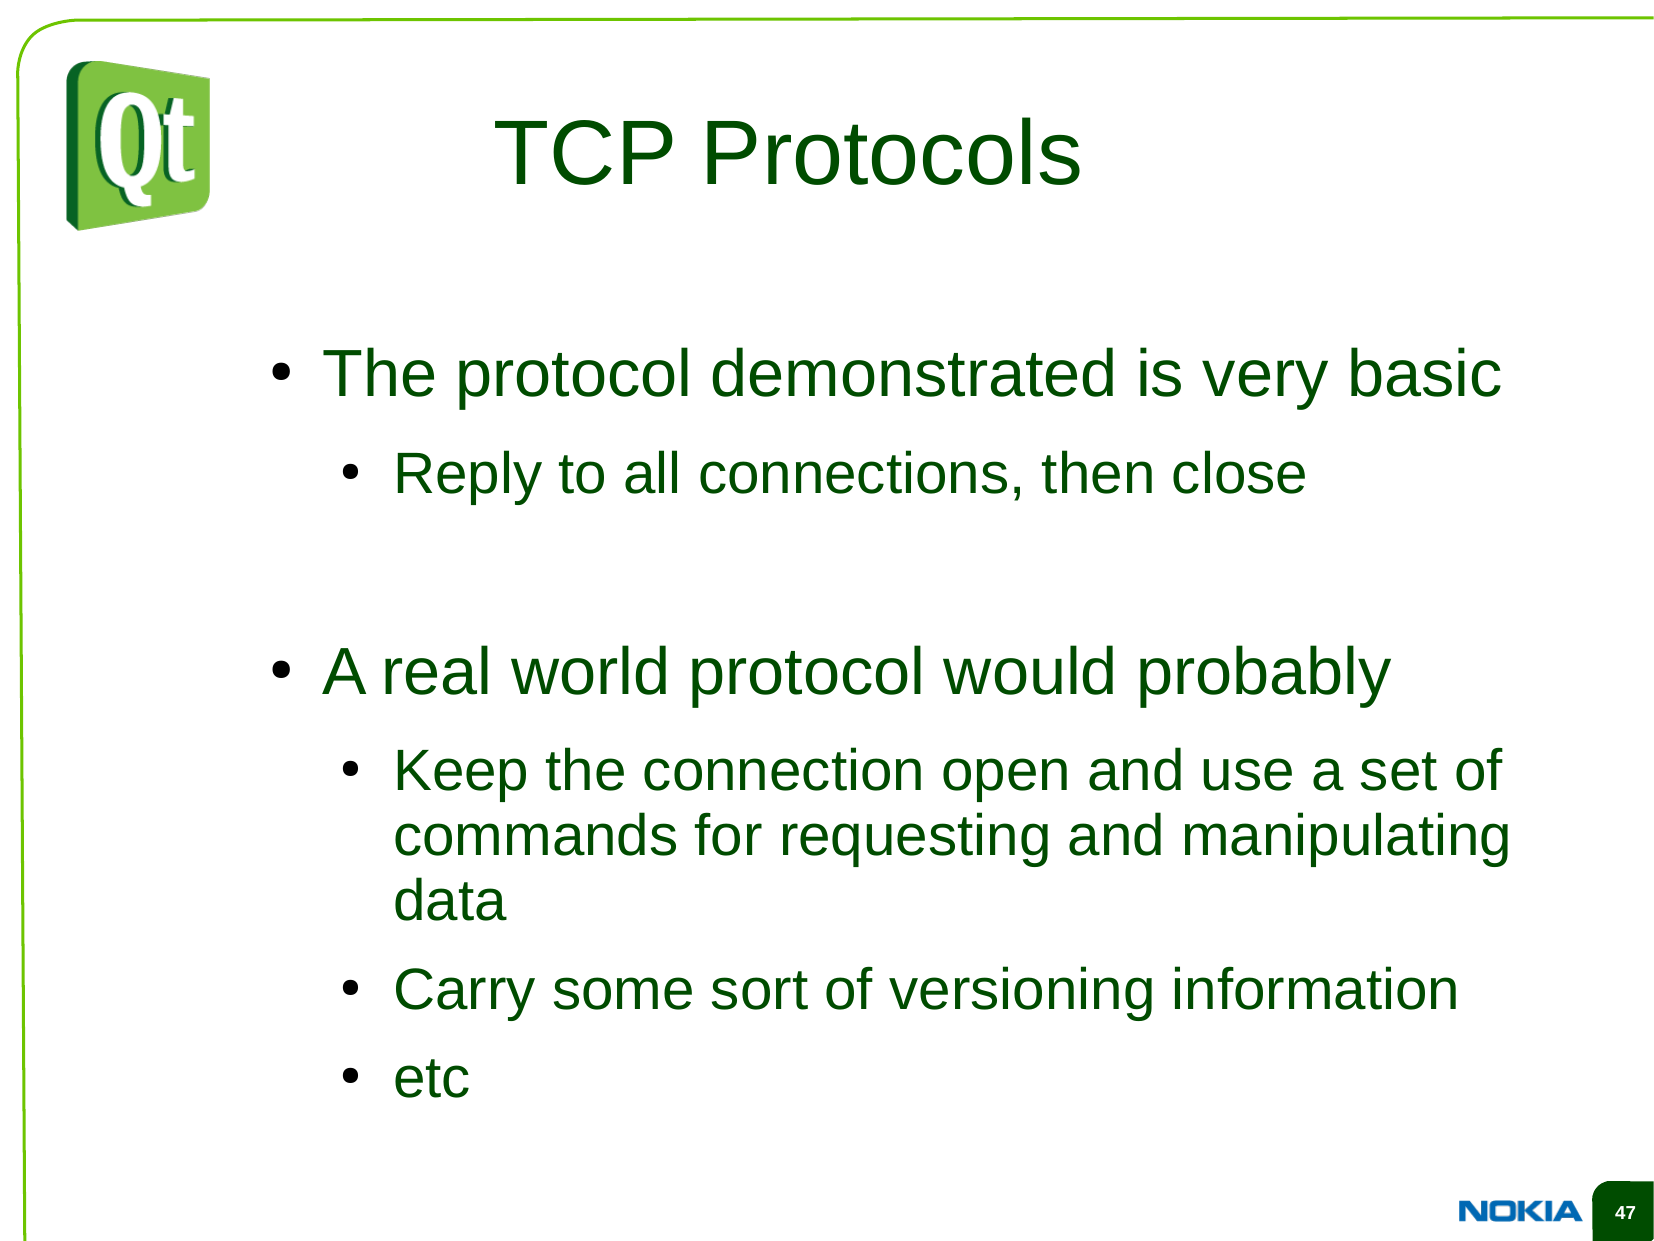

# TCP Protocols
The protocol demonstrated is very basic
Reply to all connections, then close
A real world protocol would probably
Keep the connection open and use a set of commands for requesting and manipulating data
Carry some sort of versioning information
etc